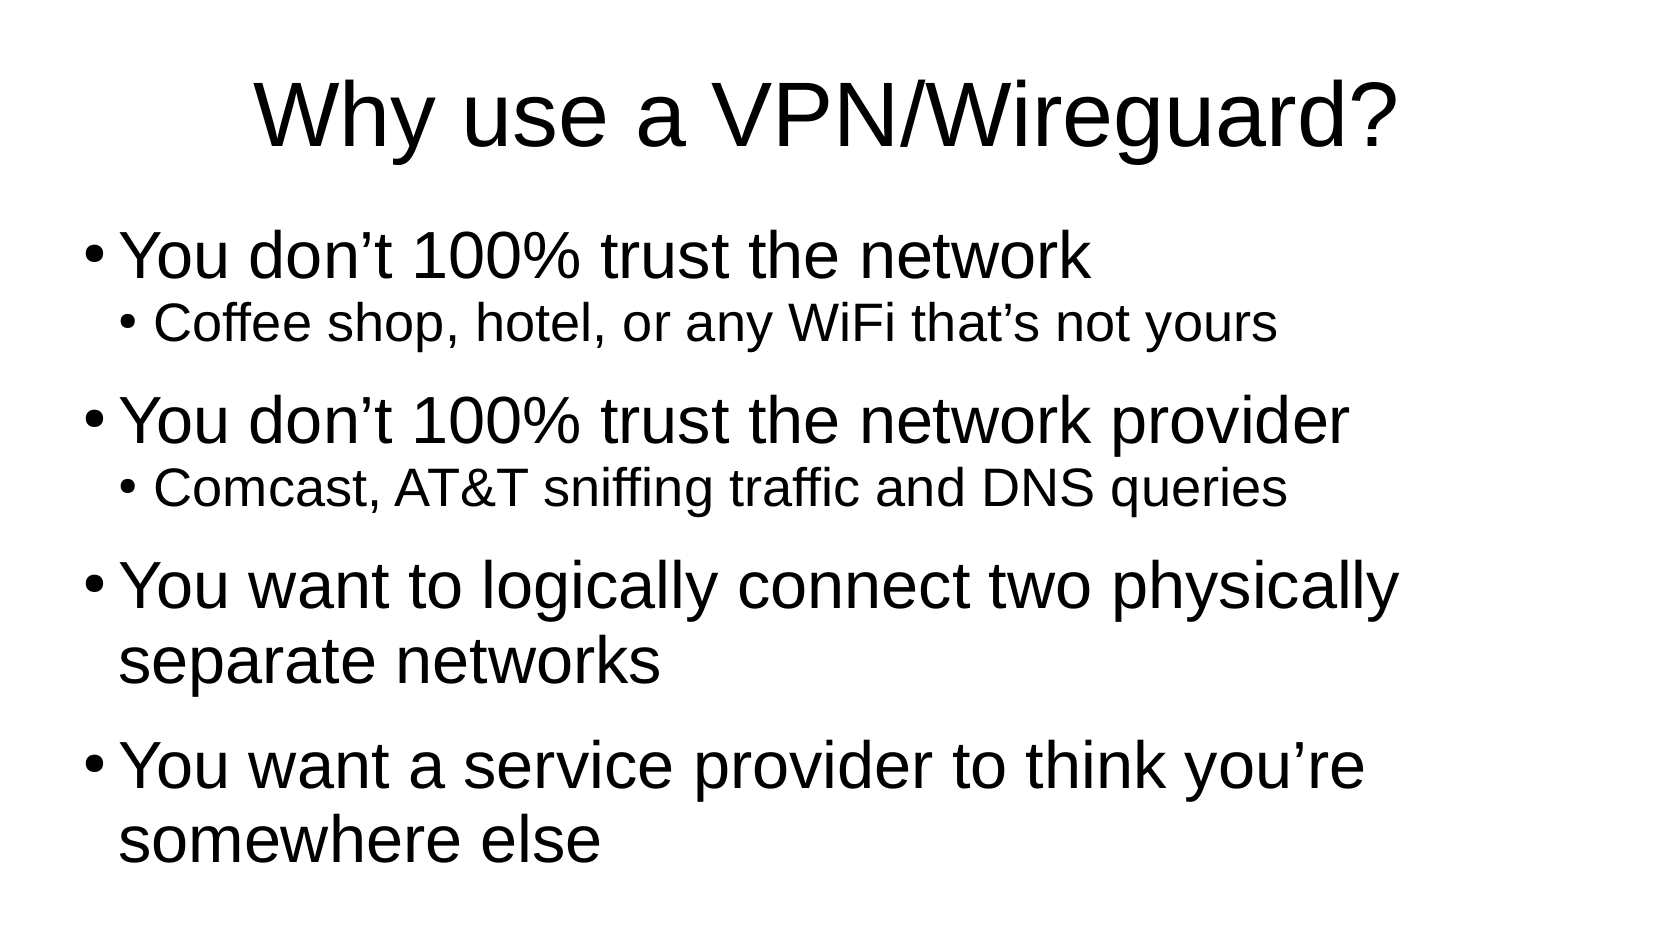

# Why use a VPN/Wireguard?
You don’t 100% trust the network
Coffee shop, hotel, or any WiFi that’s not yours
You don’t 100% trust the network provider
Comcast, AT&T sniffing traffic and DNS queries
You want to logically connect two physically separate networks
You want a service provider to think you’re somewhere else